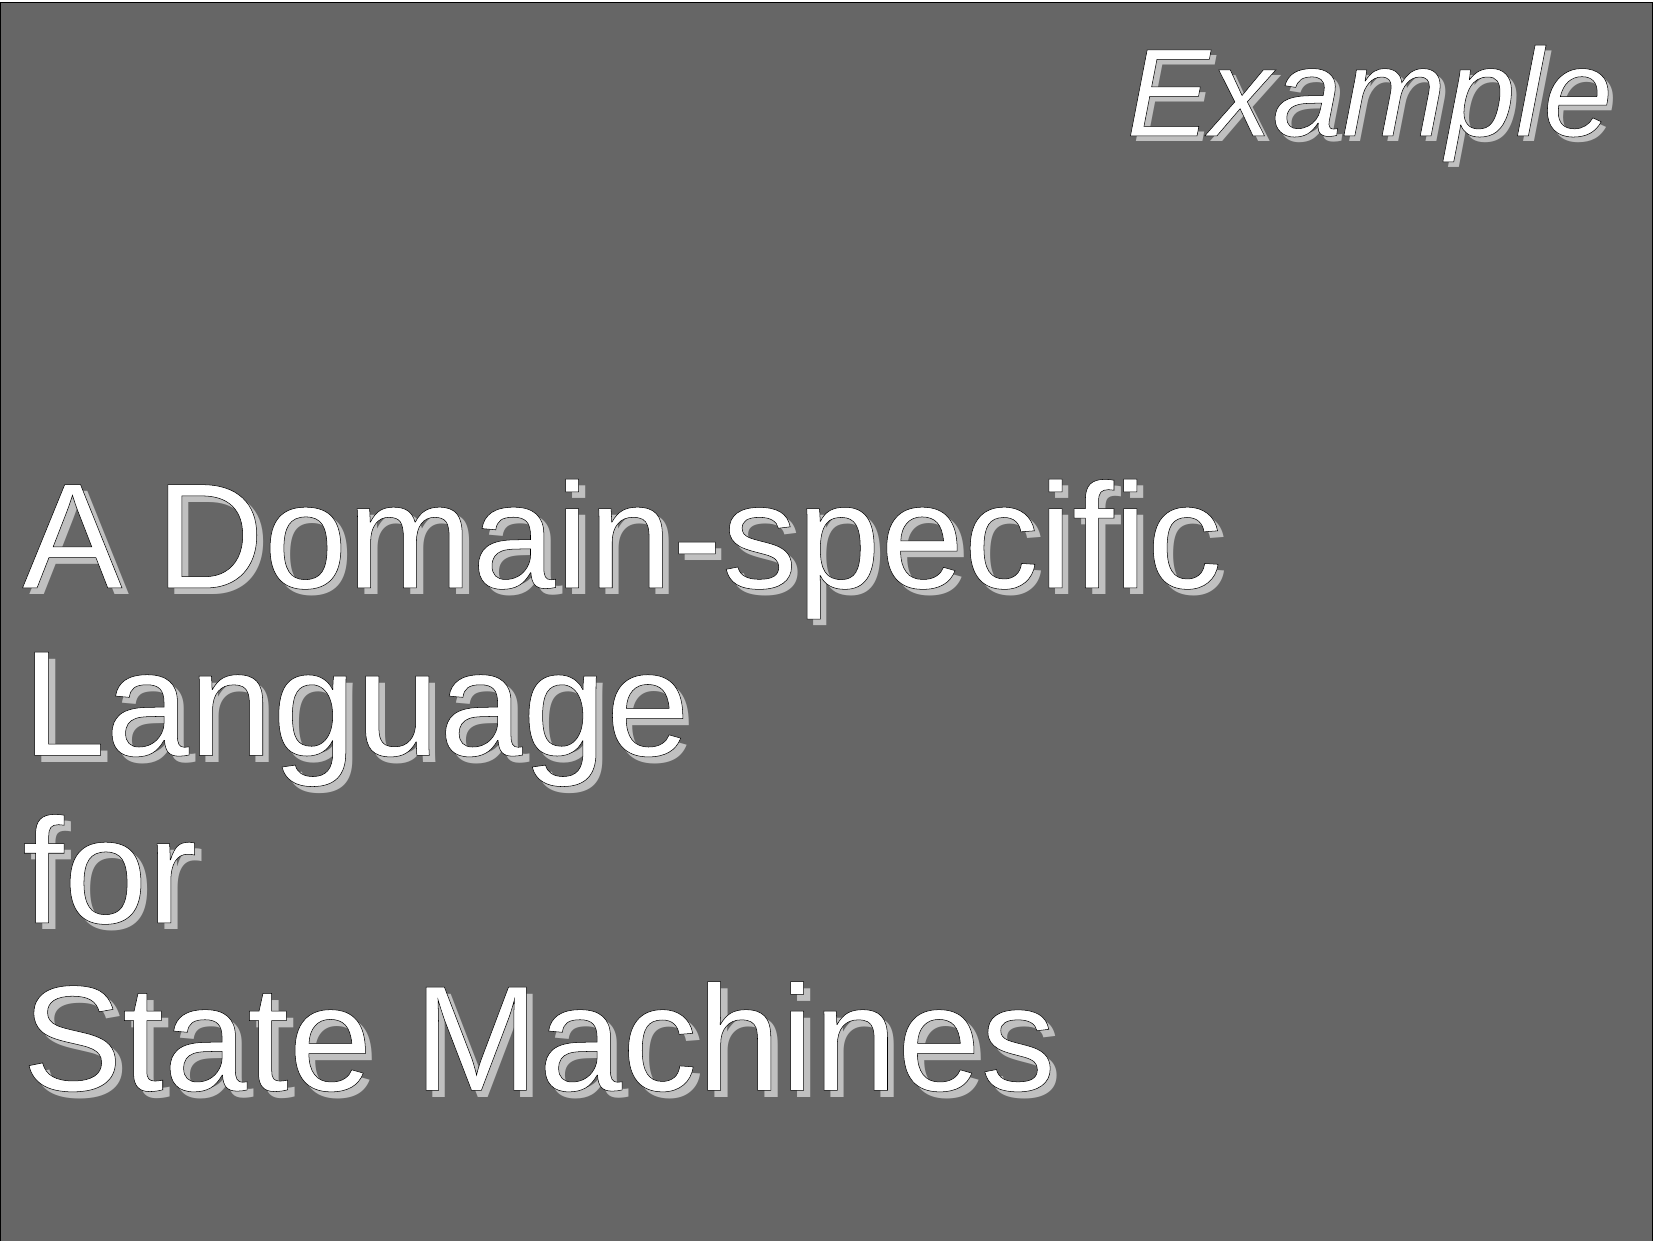

Example
A Domain-specific
Language
for
State Machines
23